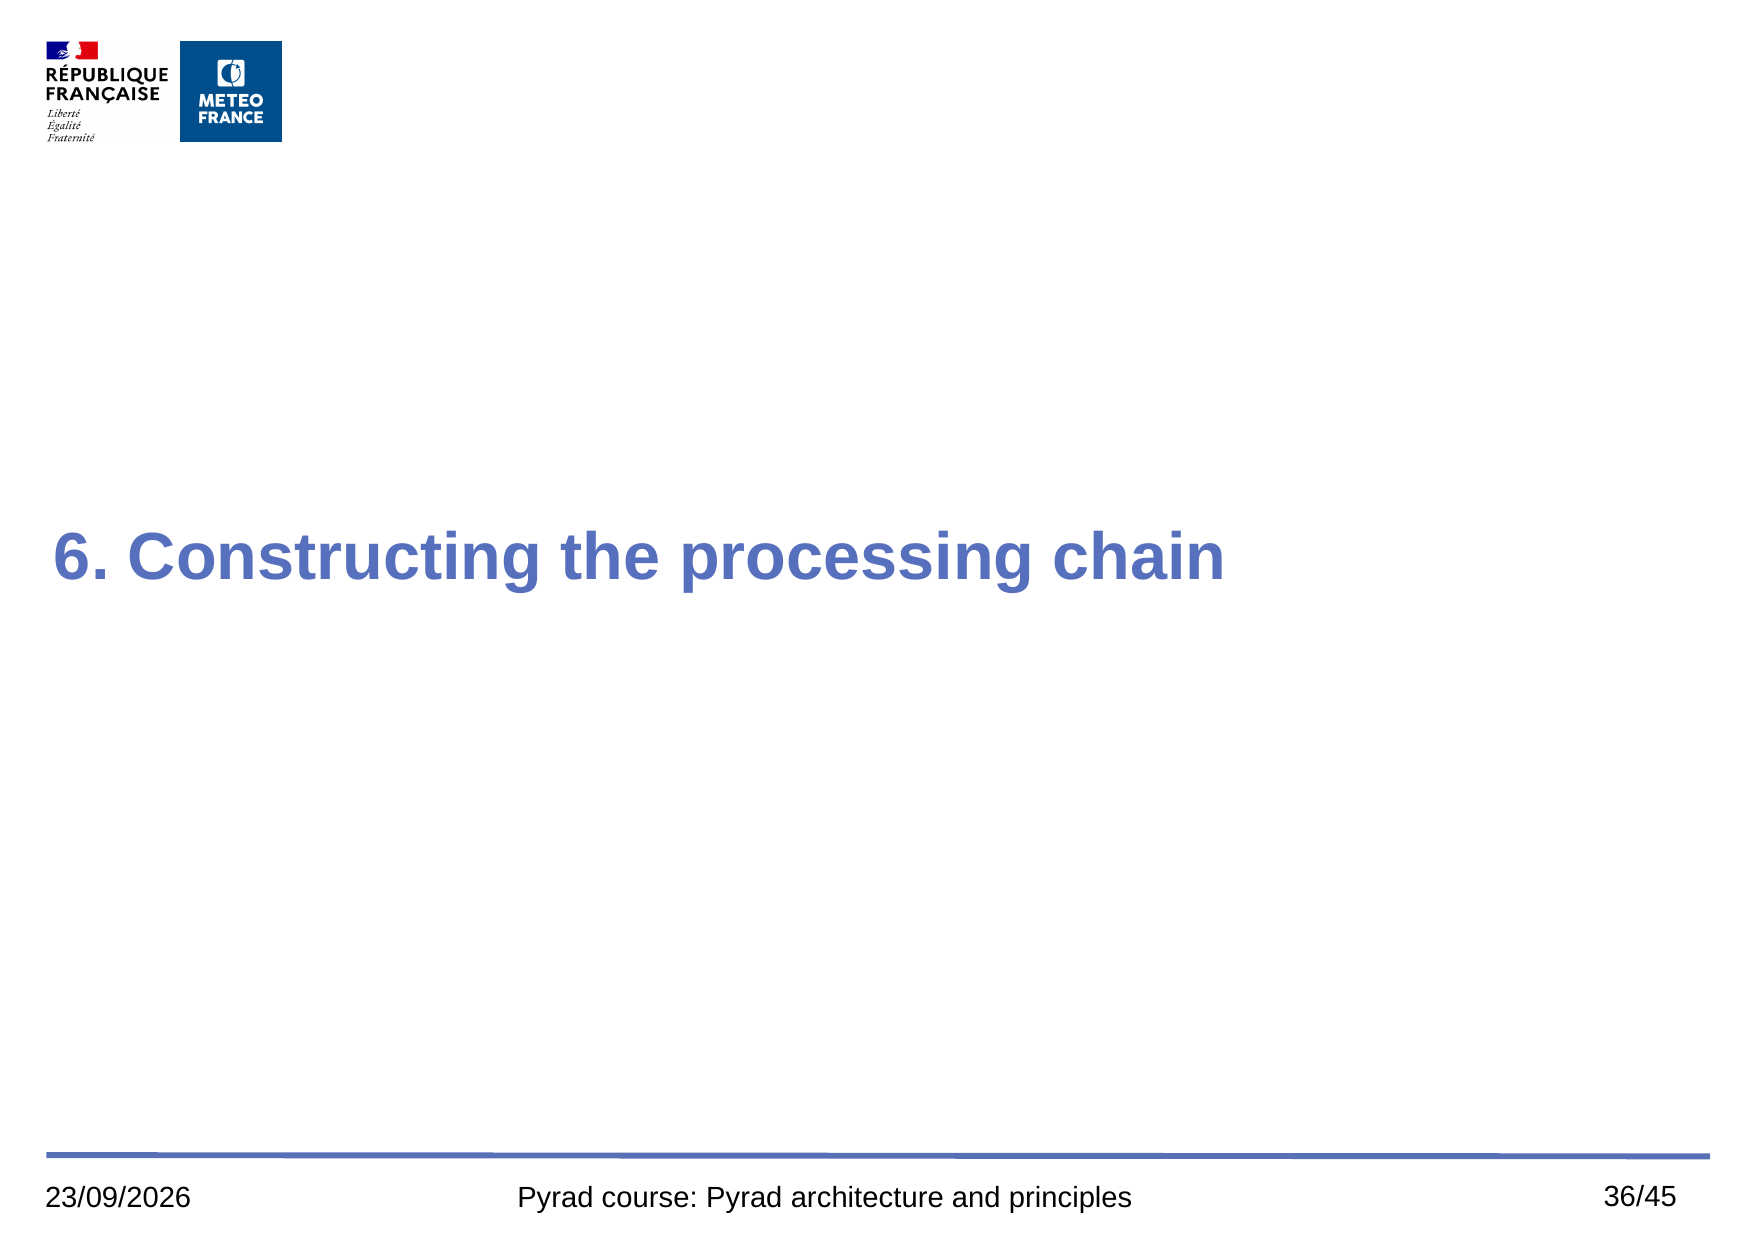

# 6. Constructing the processing chain
36
Pyrad course: Pyrad architecture and principles